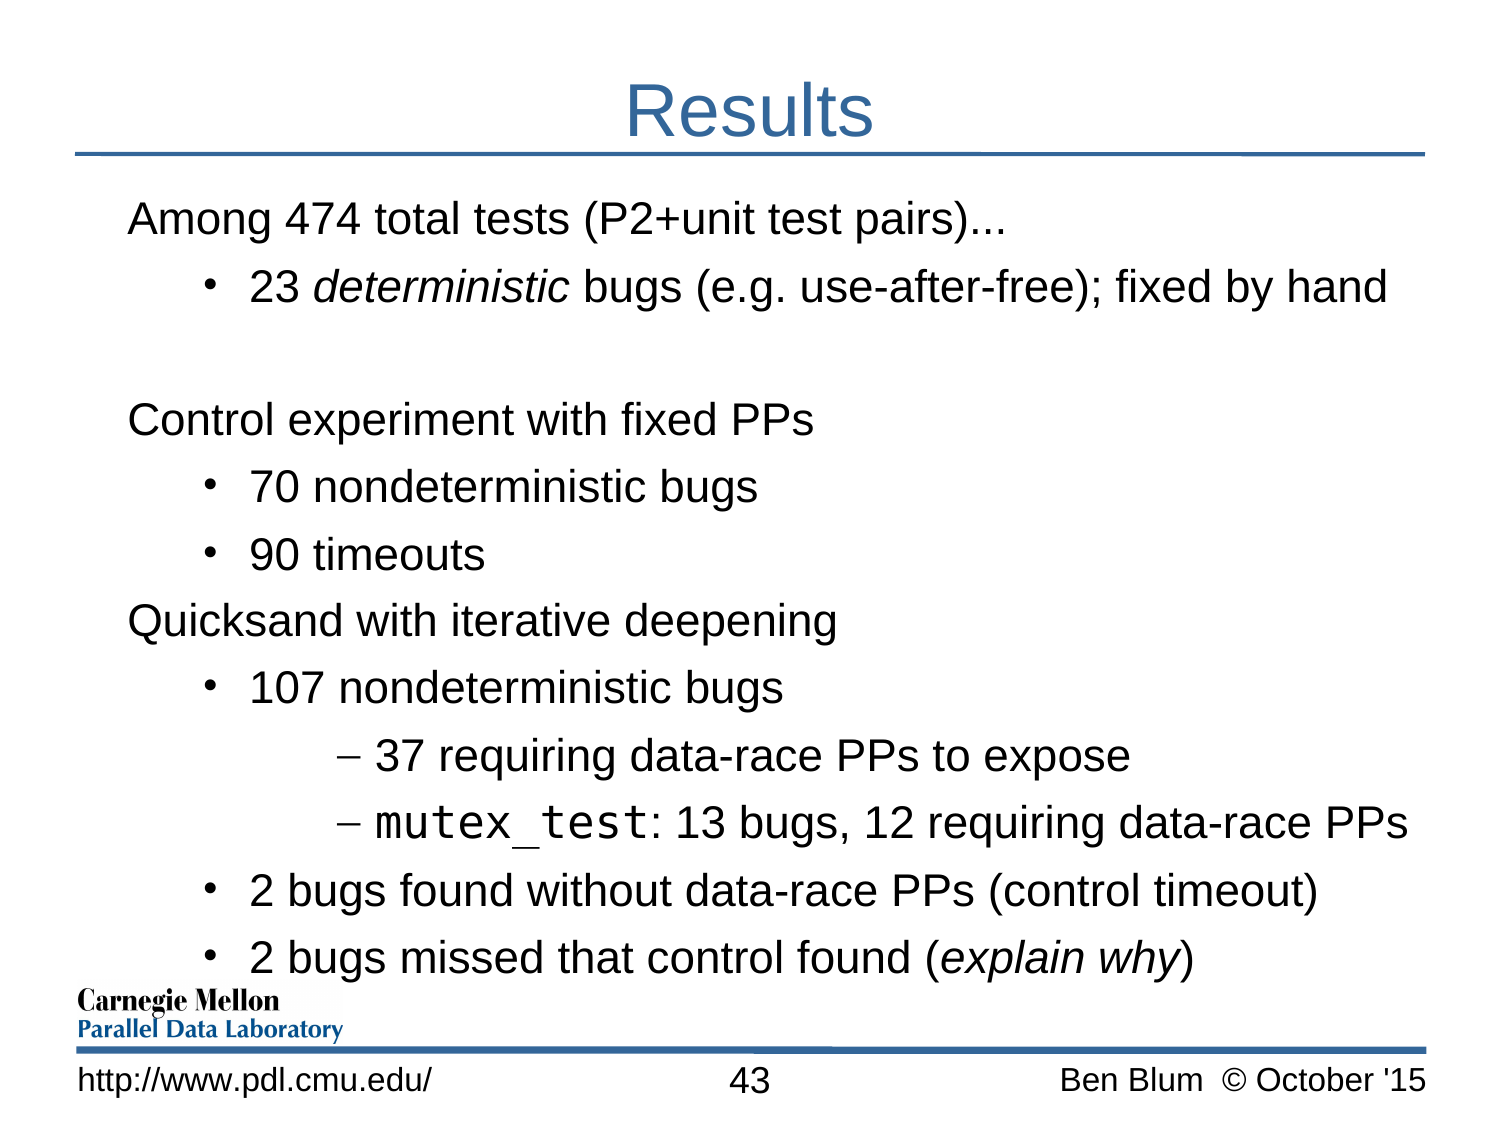

# Results
Among 474 total tests (P2+unit test pairs)...
23 deterministic bugs (e.g. use-after-free); fixed by hand
Control experiment with fixed PPs
70 nondeterministic bugs
90 timeouts
Quicksand with iterative deepening
107 nondeterministic bugs
37 requiring data-race PPs to expose
mutex_test: 13 bugs, 12 requiring data-race PPs
2 bugs found without data-race PPs (control timeout)
2 bugs missed that control found (explain why)
43